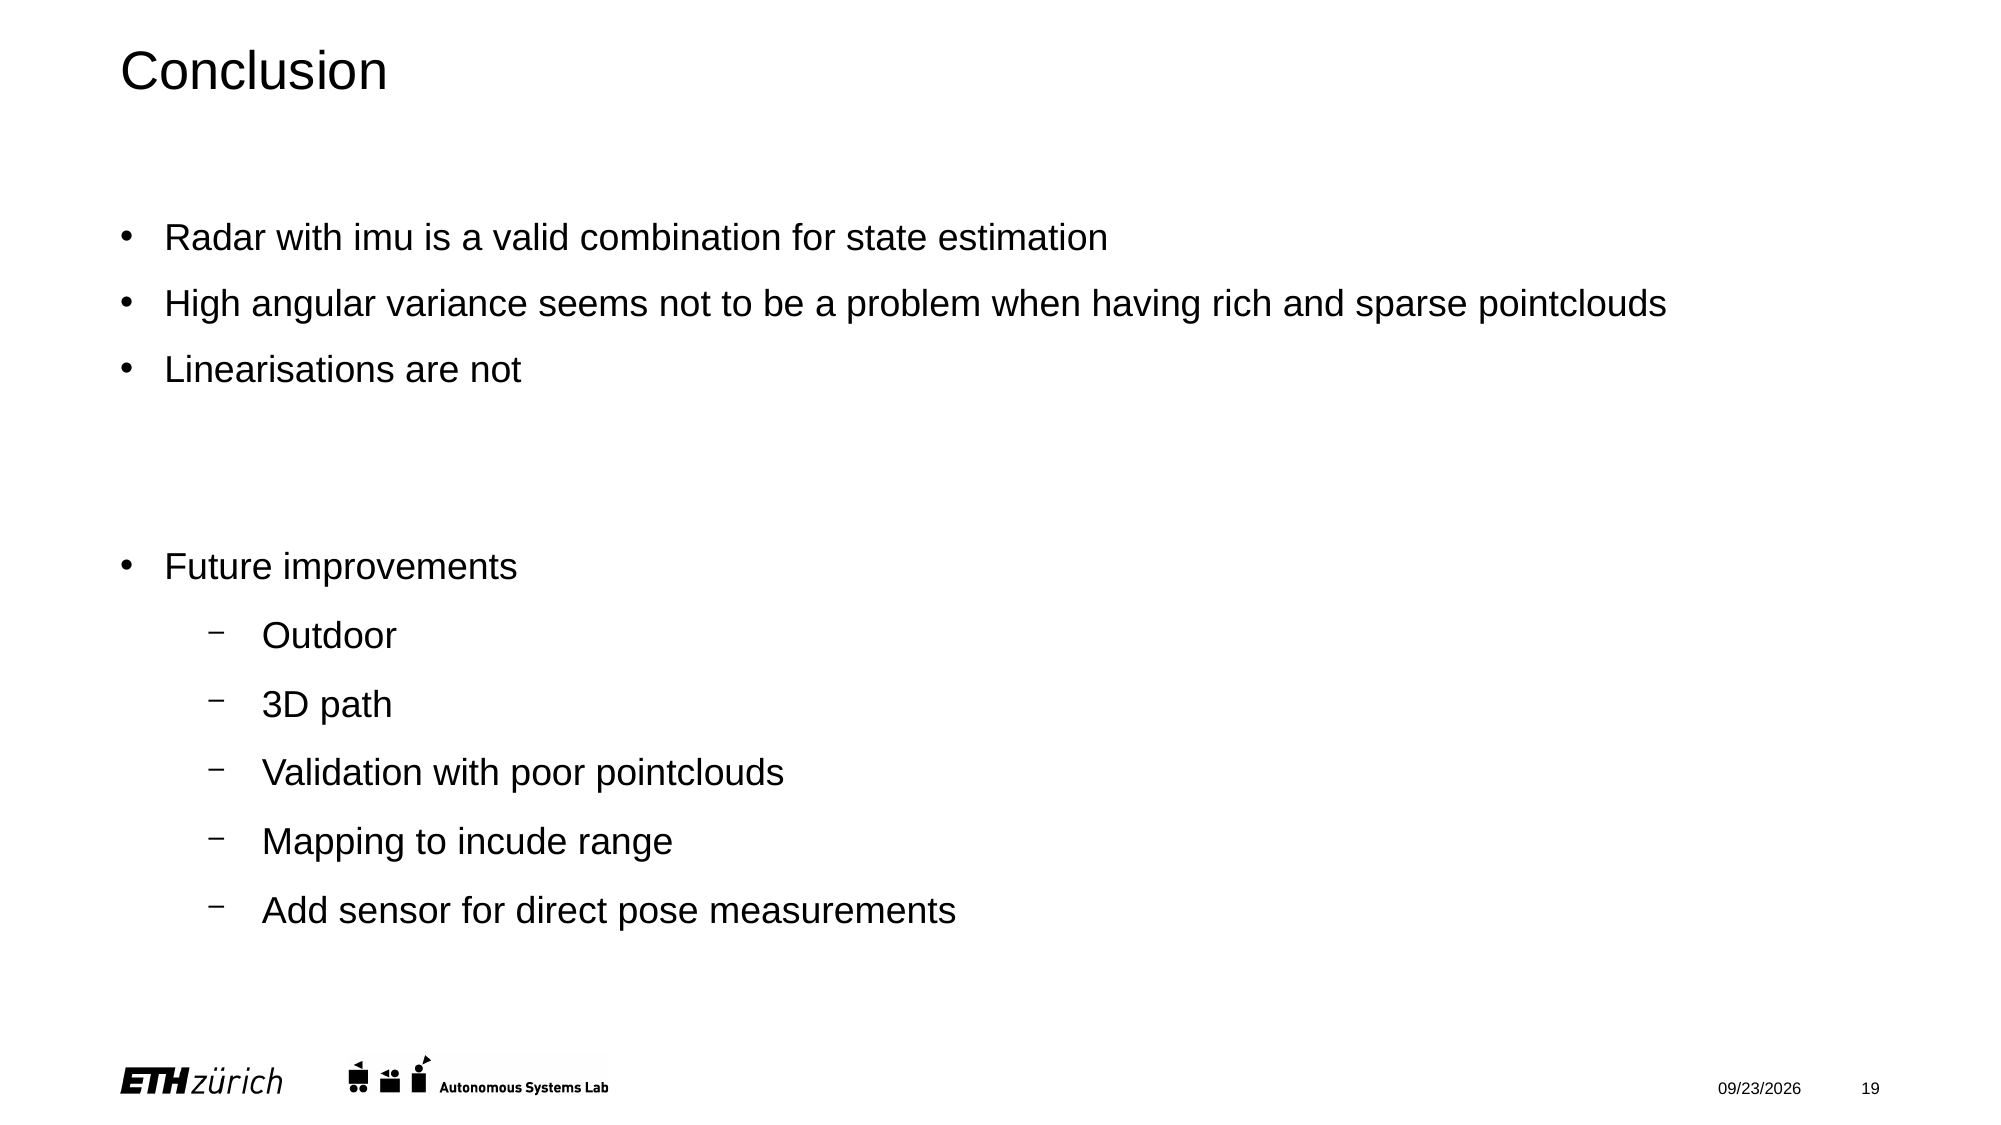

# Conclusion
Radar with imu is a valid combination for state estimation
High angular variance seems not to be a problem when having rich and sparse pointclouds
Linearisations are not
Future improvements
Outdoor
3D path
Validation with poor pointclouds
Mapping to incude range
Add sensor for direct pose measurements